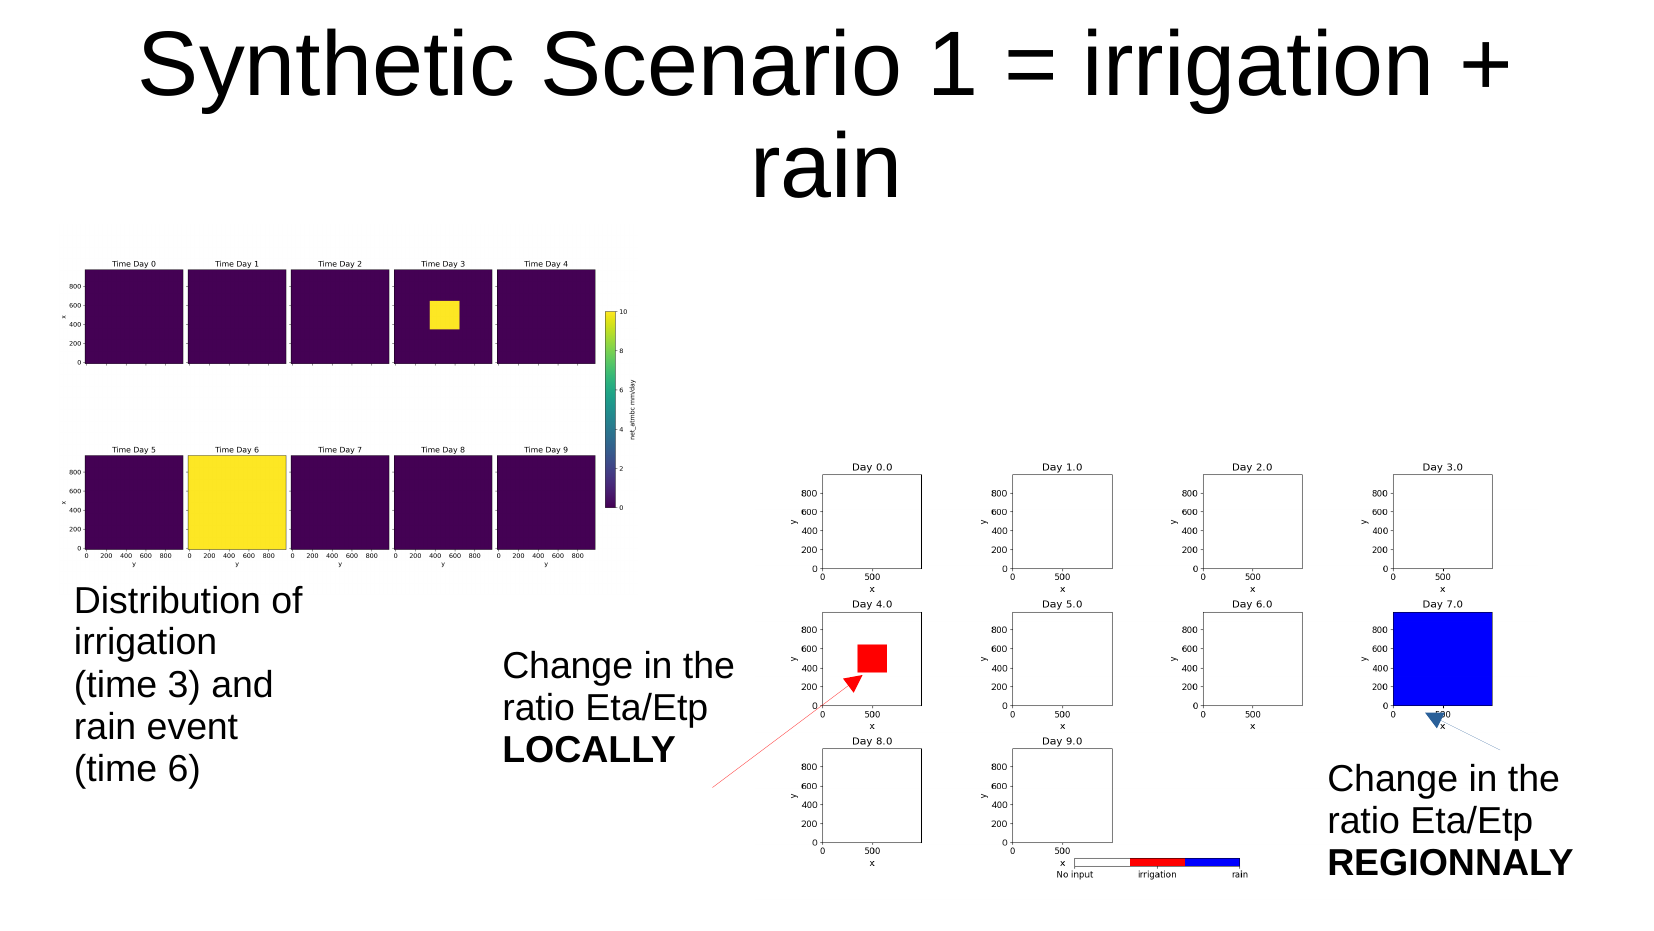

# Synthetic Scenario 1 = irrigation + rain
Distribution of irrigation (time 3) and rain event (time 6)
Change in the ratio Eta/Etp LOCALLY
Change in the ratio Eta/Etp REGIONNALY